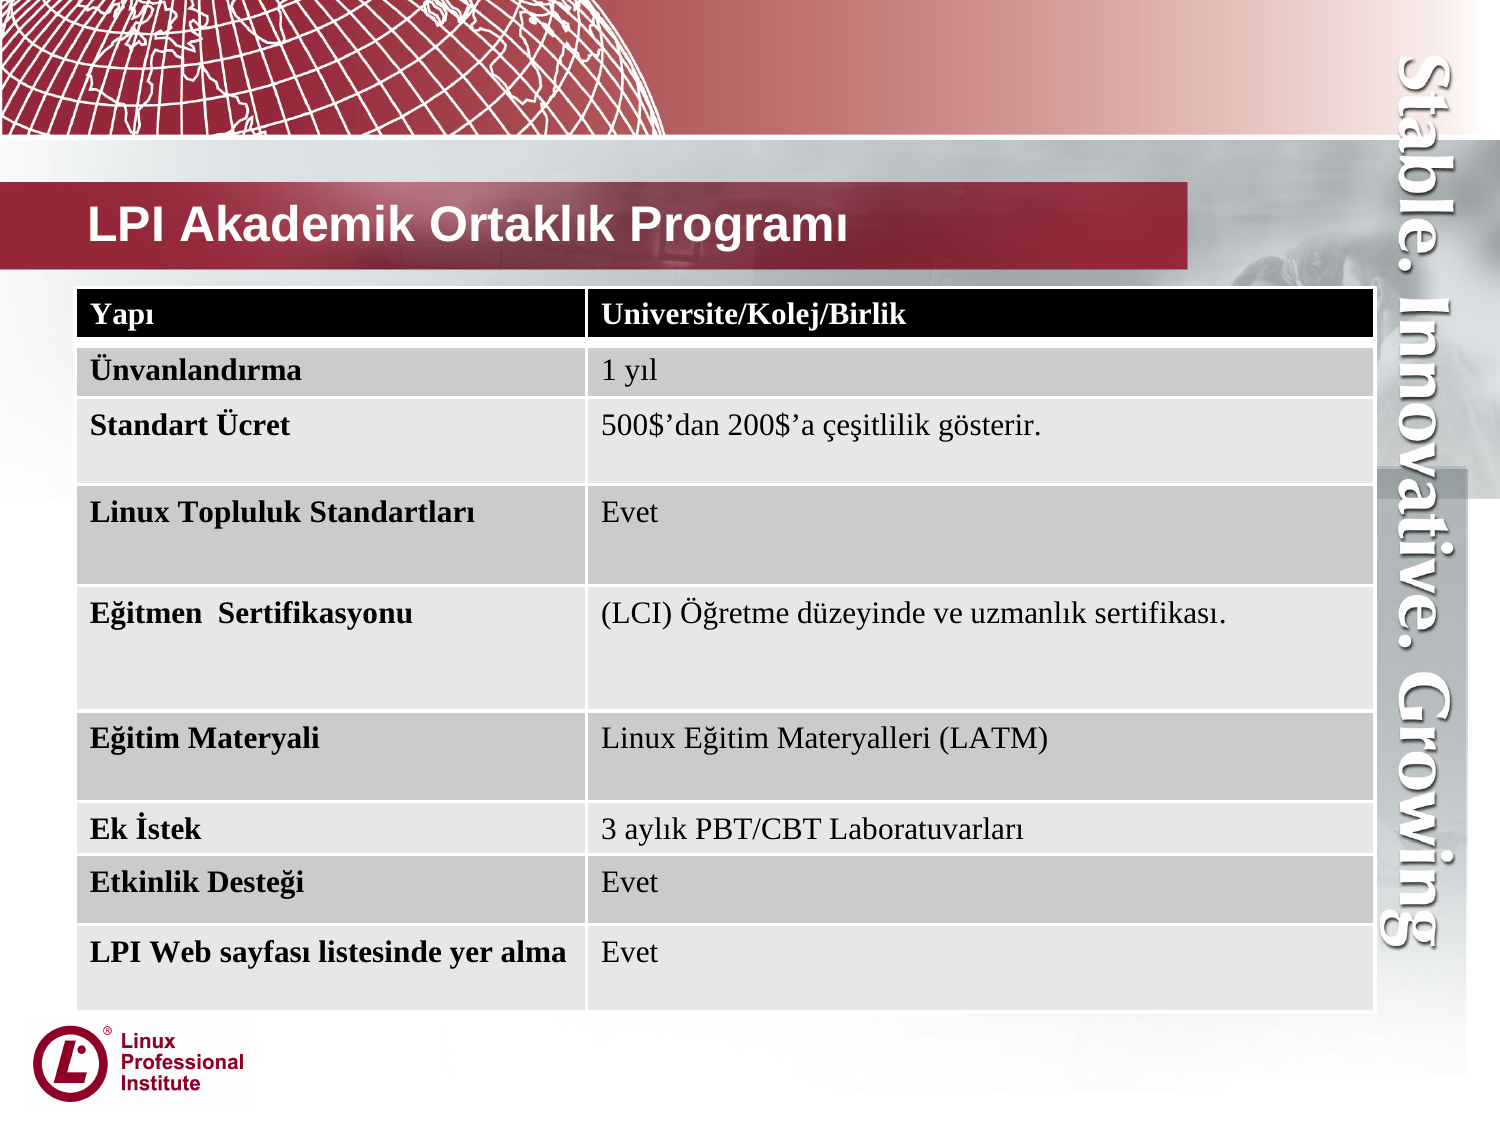

LPI Akademik Ortaklık Programı
| Yapı | Universite/Kolej/Birlik |
| --- | --- |
| Ünvanlandırma | 1 yıl |
| Standart Ücret | 500$’dan 200$’a çeşitlilik gösterir. |
| Linux Topluluk Standartları | Evet |
| Eğitmen Sertifikasyonu | (LCI) Öğretme düzeyinde ve uzmanlık sertifikası. |
| Eğitim Materyali | Linux Eğitim Materyalleri (LATM) |
| Ek İstek | 3 aylık PBT/CBT Laboratuvarları |
| Etkinlik Desteği | Evet |
| LPI Web sayfası listesinde yer alma | Evet |